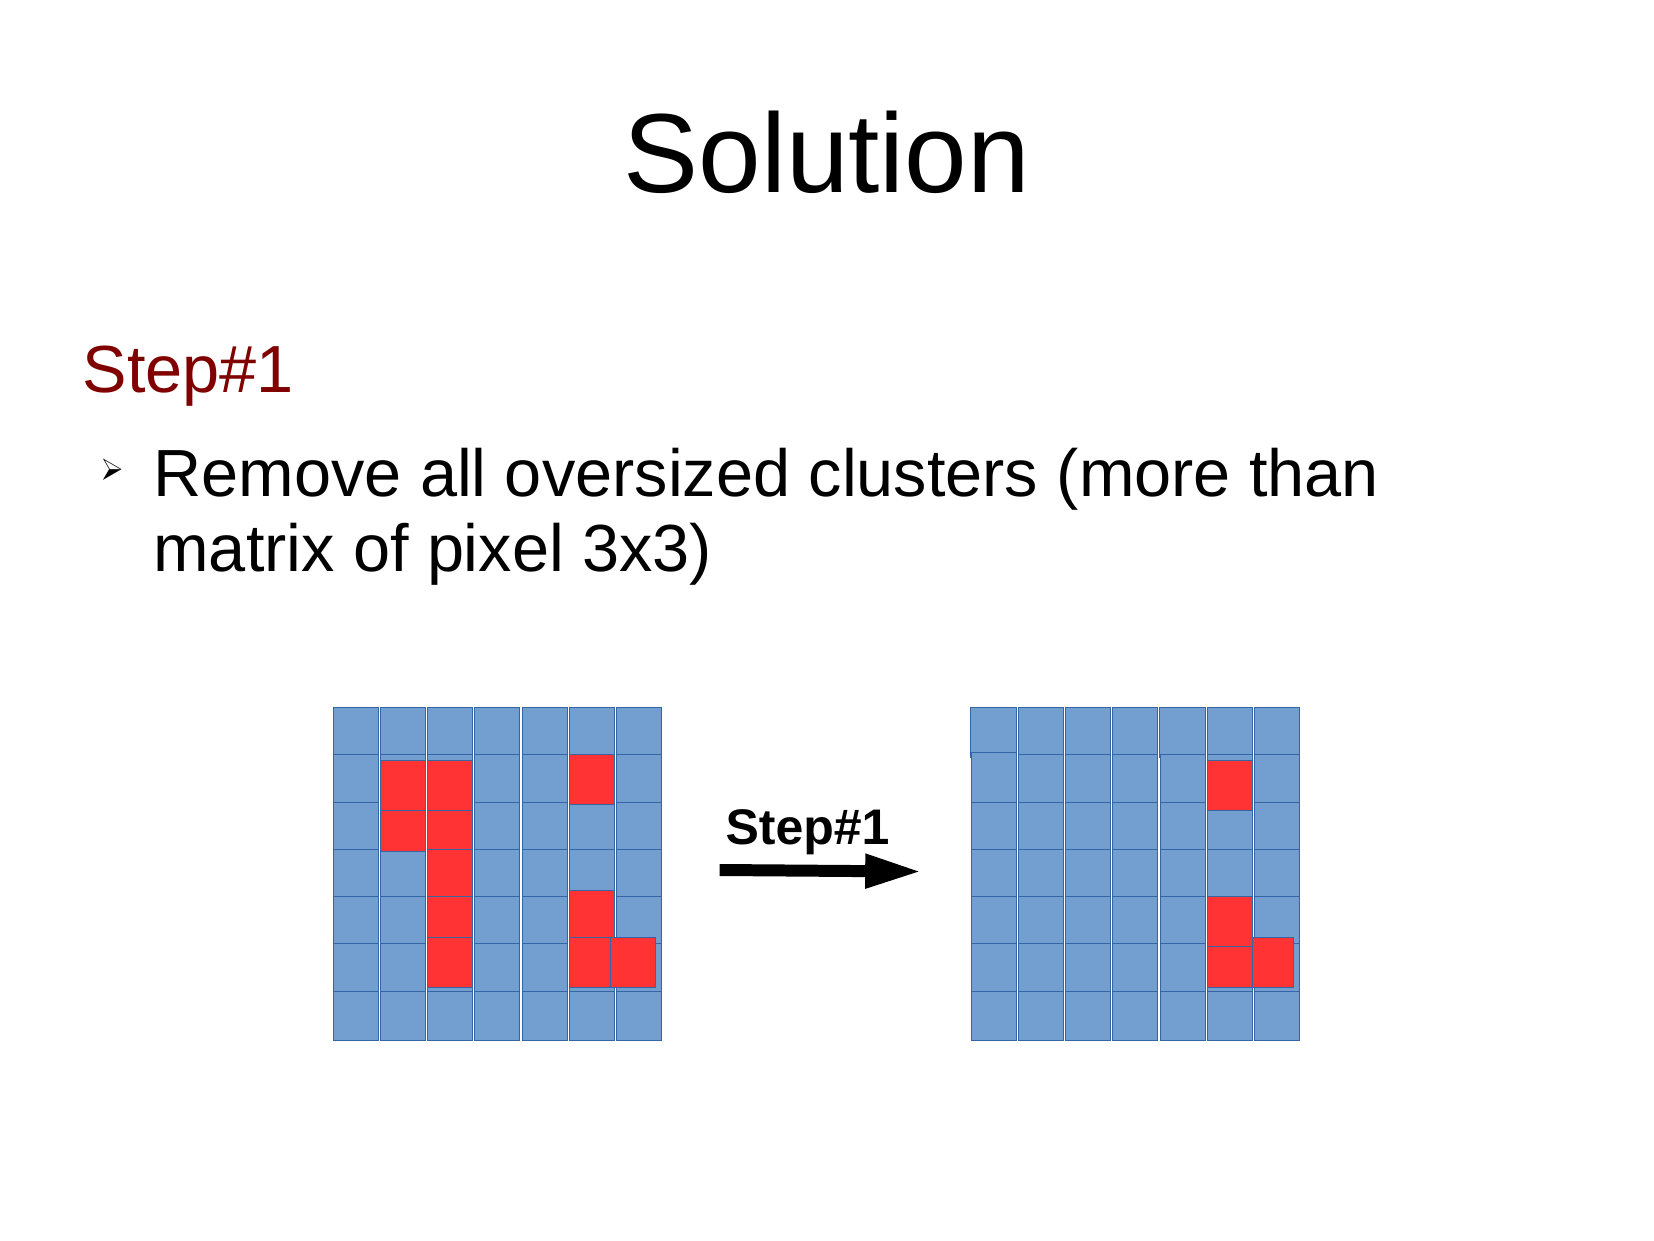

# Solution
Step#1
Remove all oversized clusters (more than matrix of pixel 3x3)
Step#1